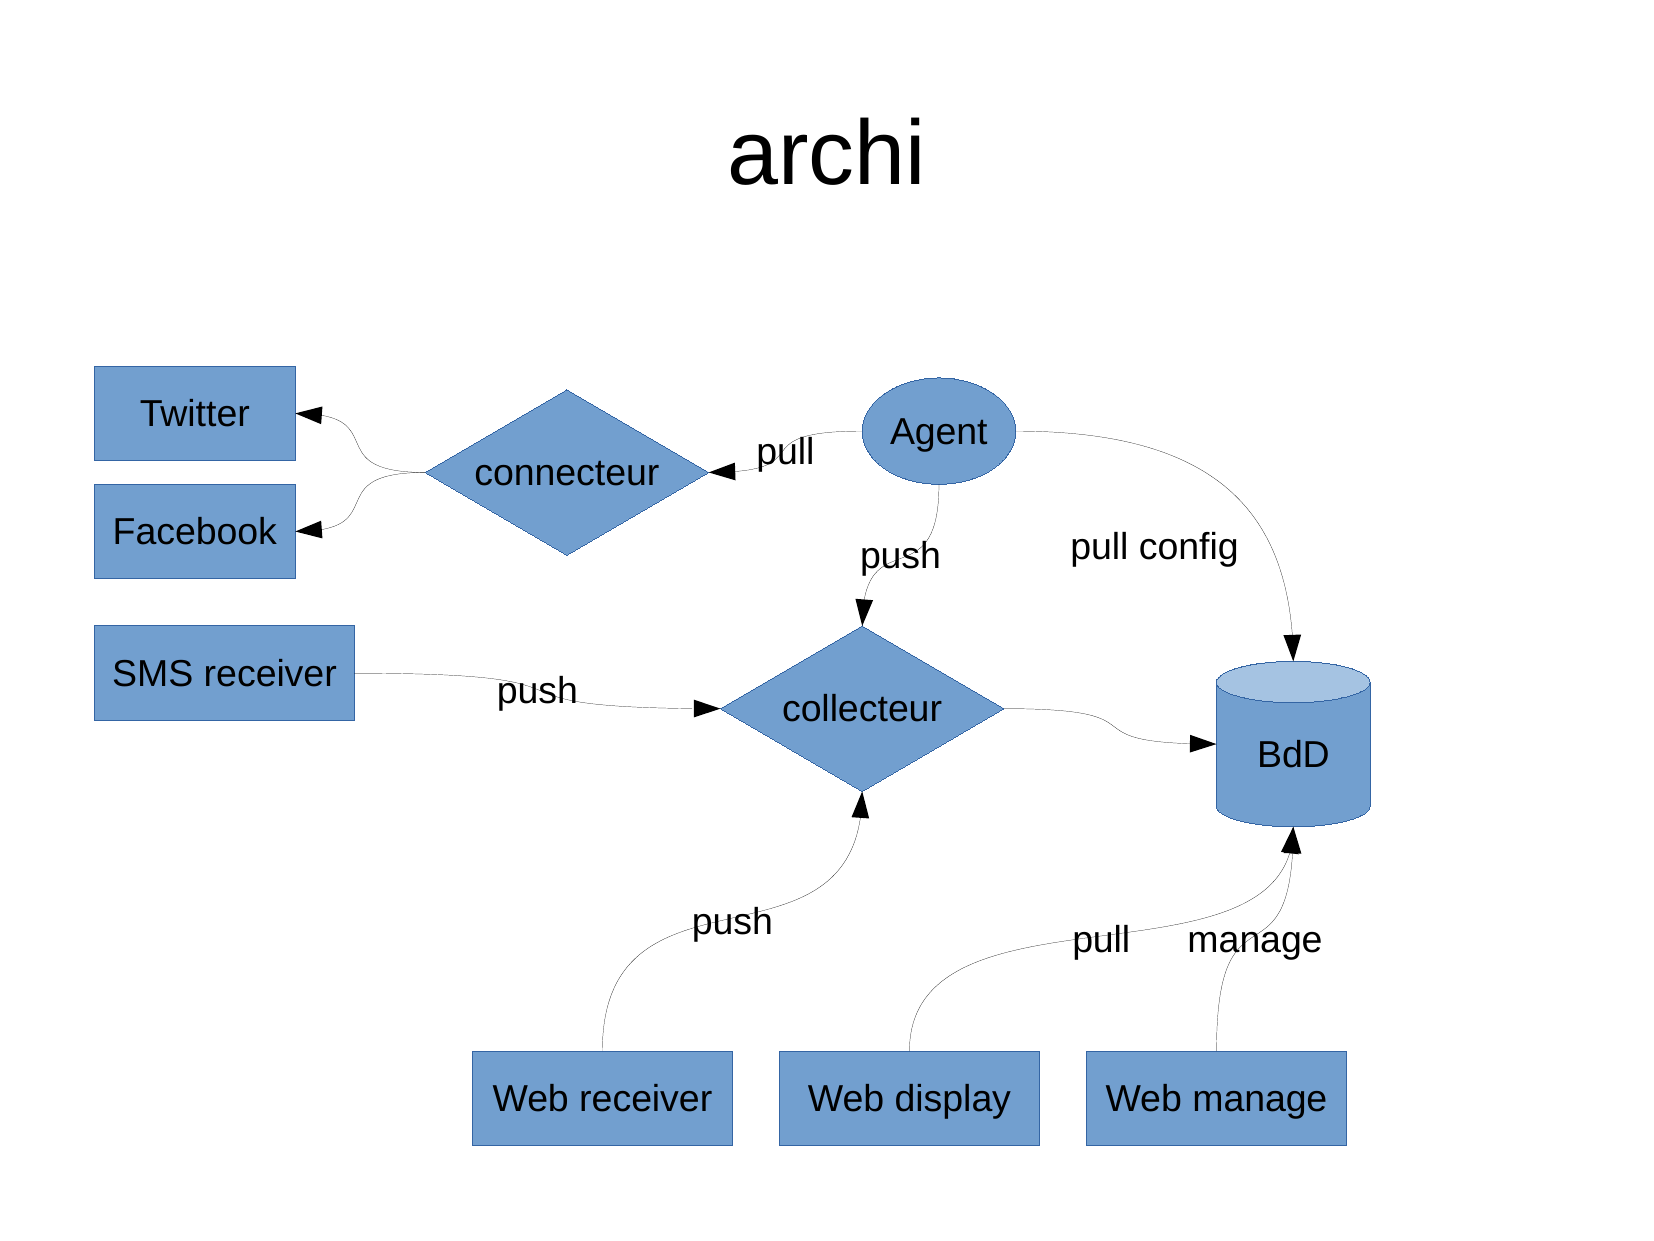

# archi
Twitter
Agent
connecteur
Facebook
SMS receiver
collecteur
BdD
Web receiver
Web display
Web manage